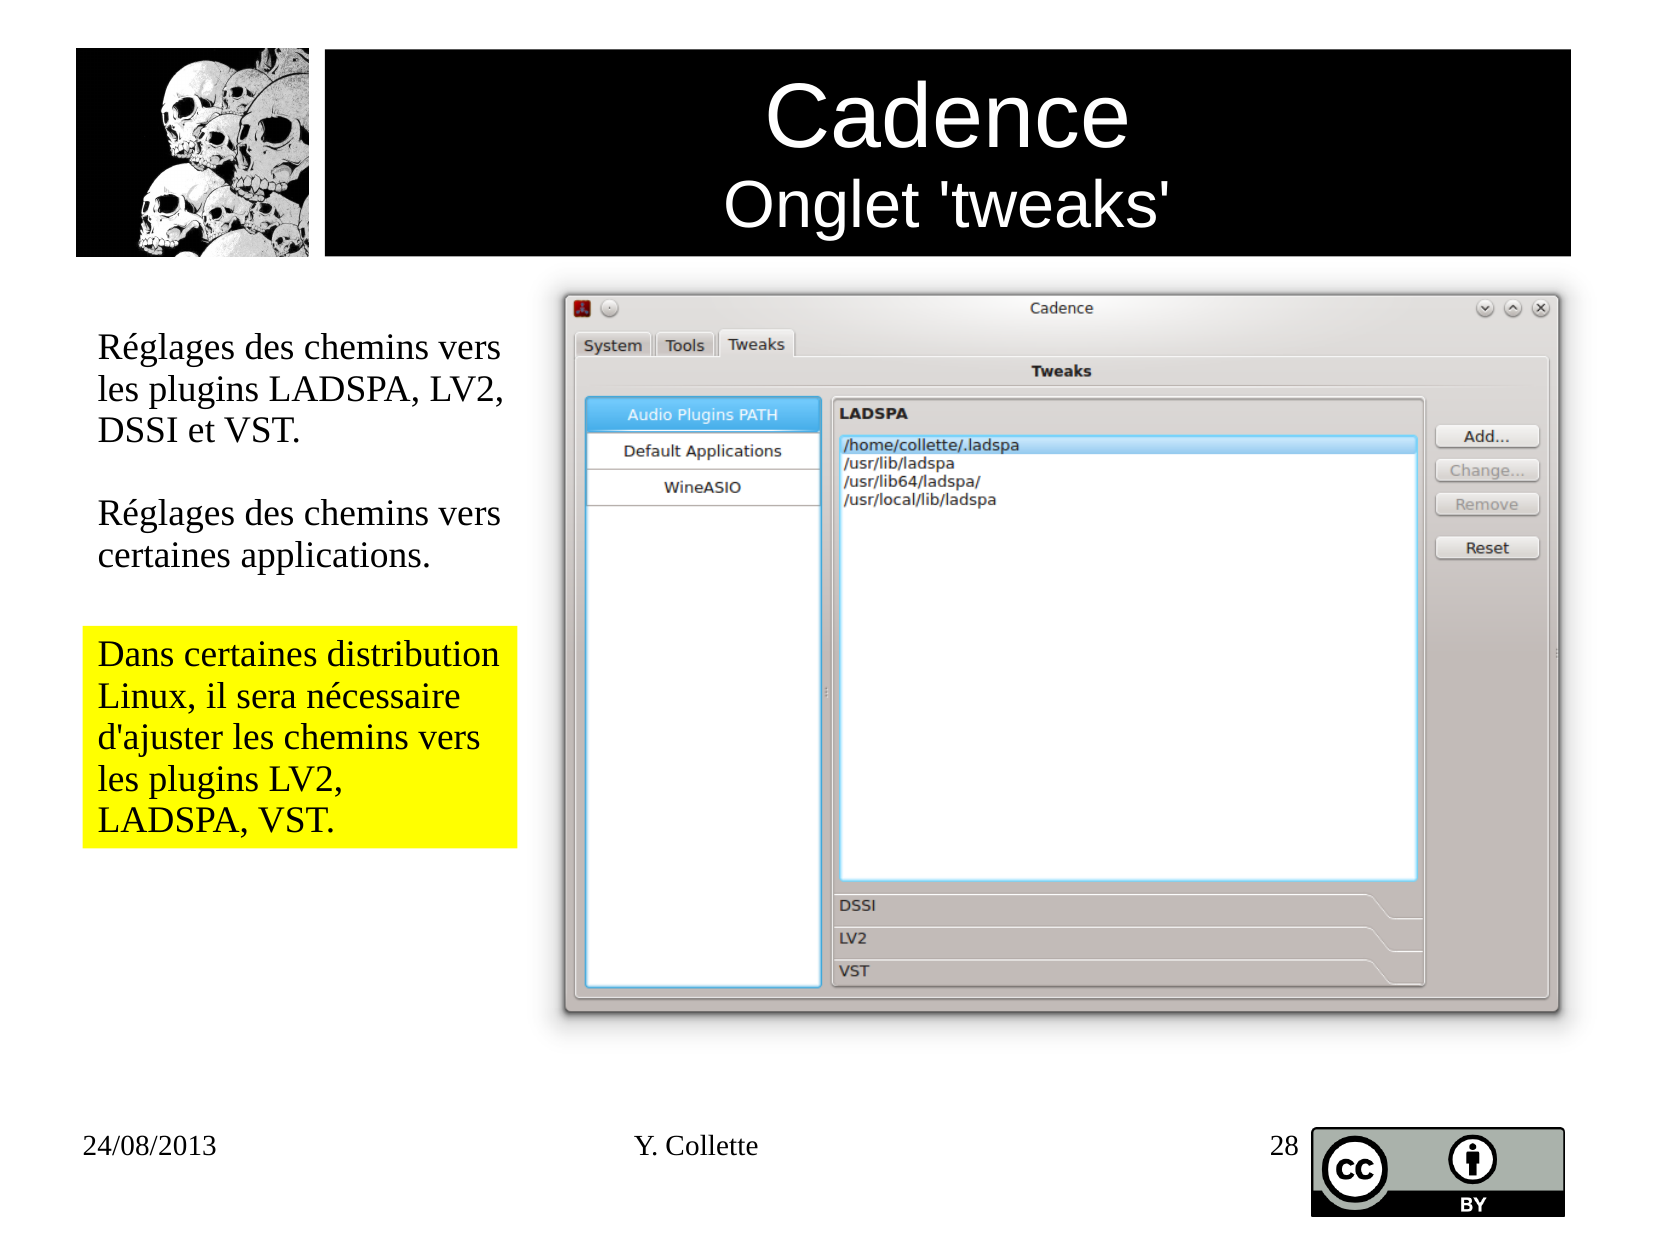

# Cadence Onglet 'tweaks'
Réglages des chemins vers les plugins LADSPA, LV2, DSSI et VST.
Réglages des chemins vers certaines applications.
Dans certaines distribution Linux, il sera nécessaire d'ajuster les chemins vers les plugins LV2, LADSPA, VST.
Y. Collette
28